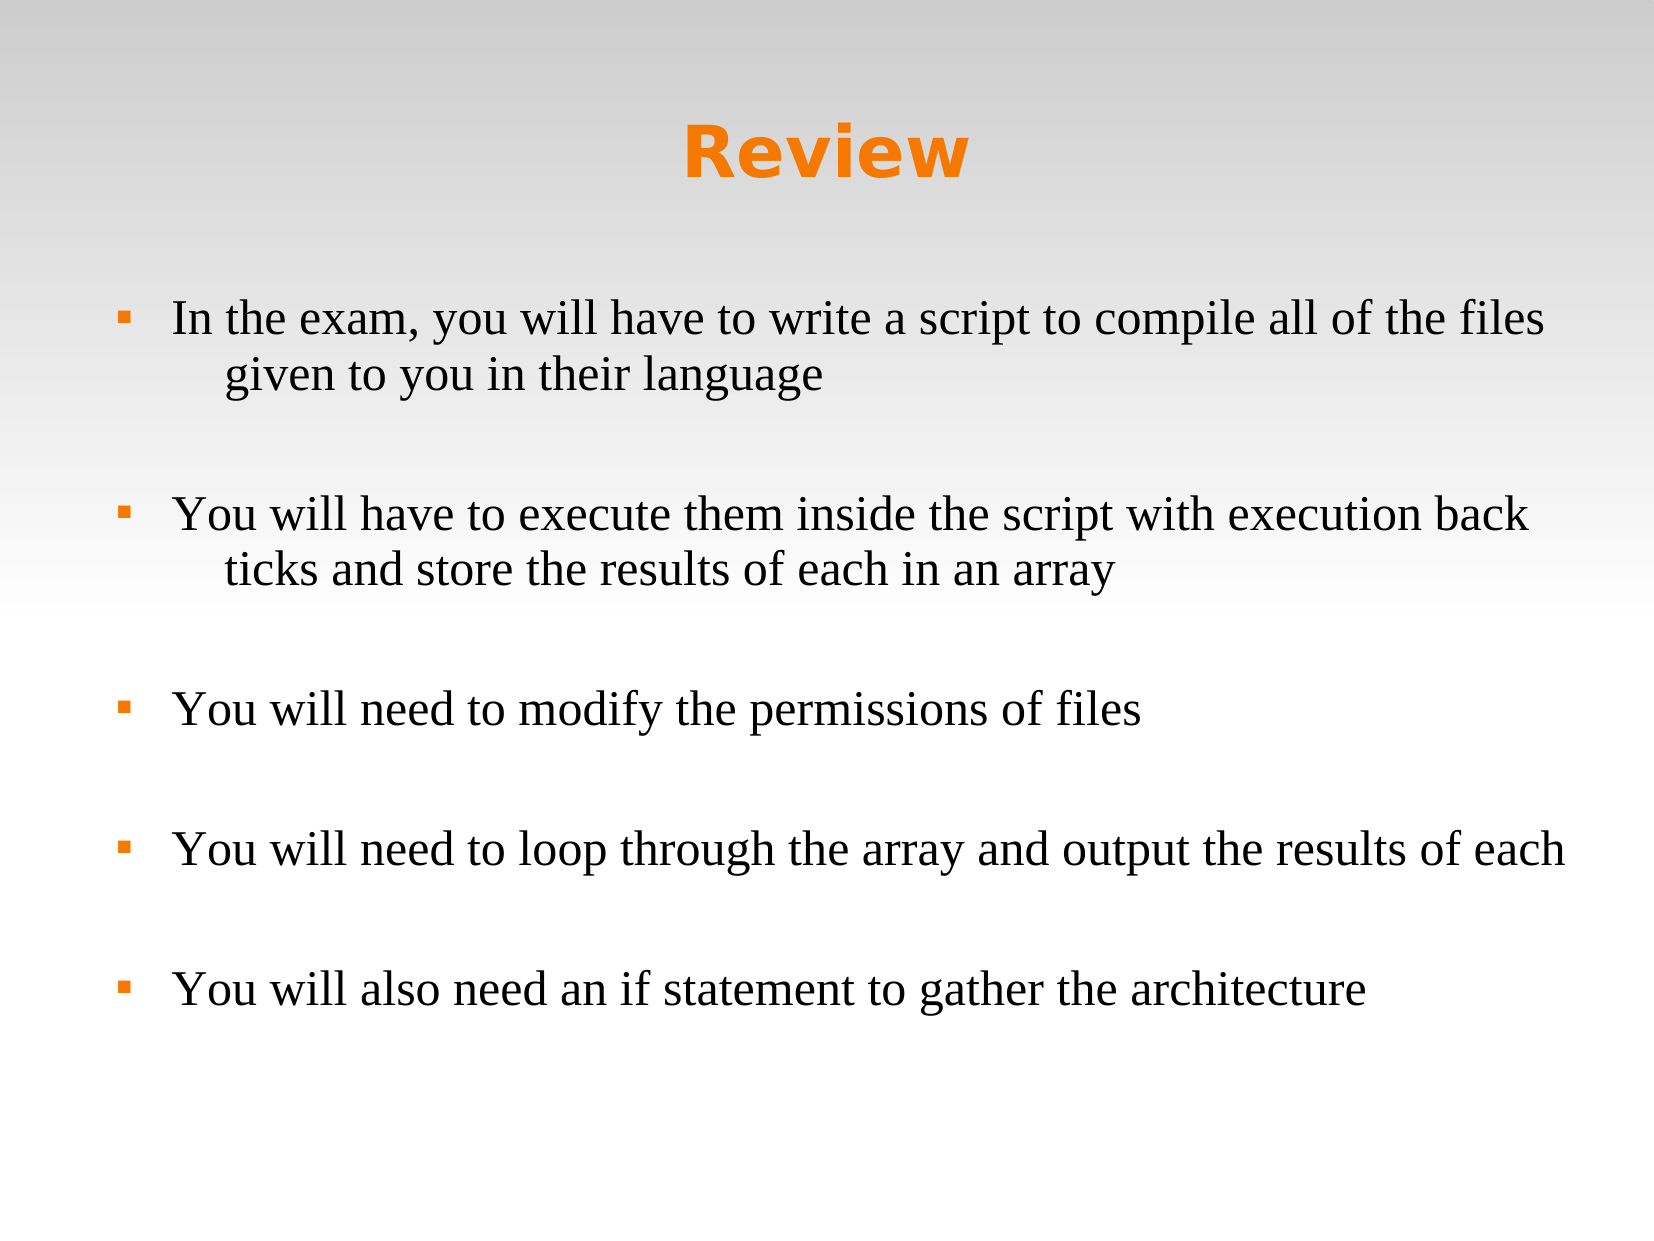

# Review
In the exam, you will have to write a script to compile all of the files given to you in their language
You will have to execute them inside the script with execution back ticks and store the results of each in an array
You will need to modify the permissions of files
You will need to loop through the array and output the results of each
You will also need an if statement to gather the architecture